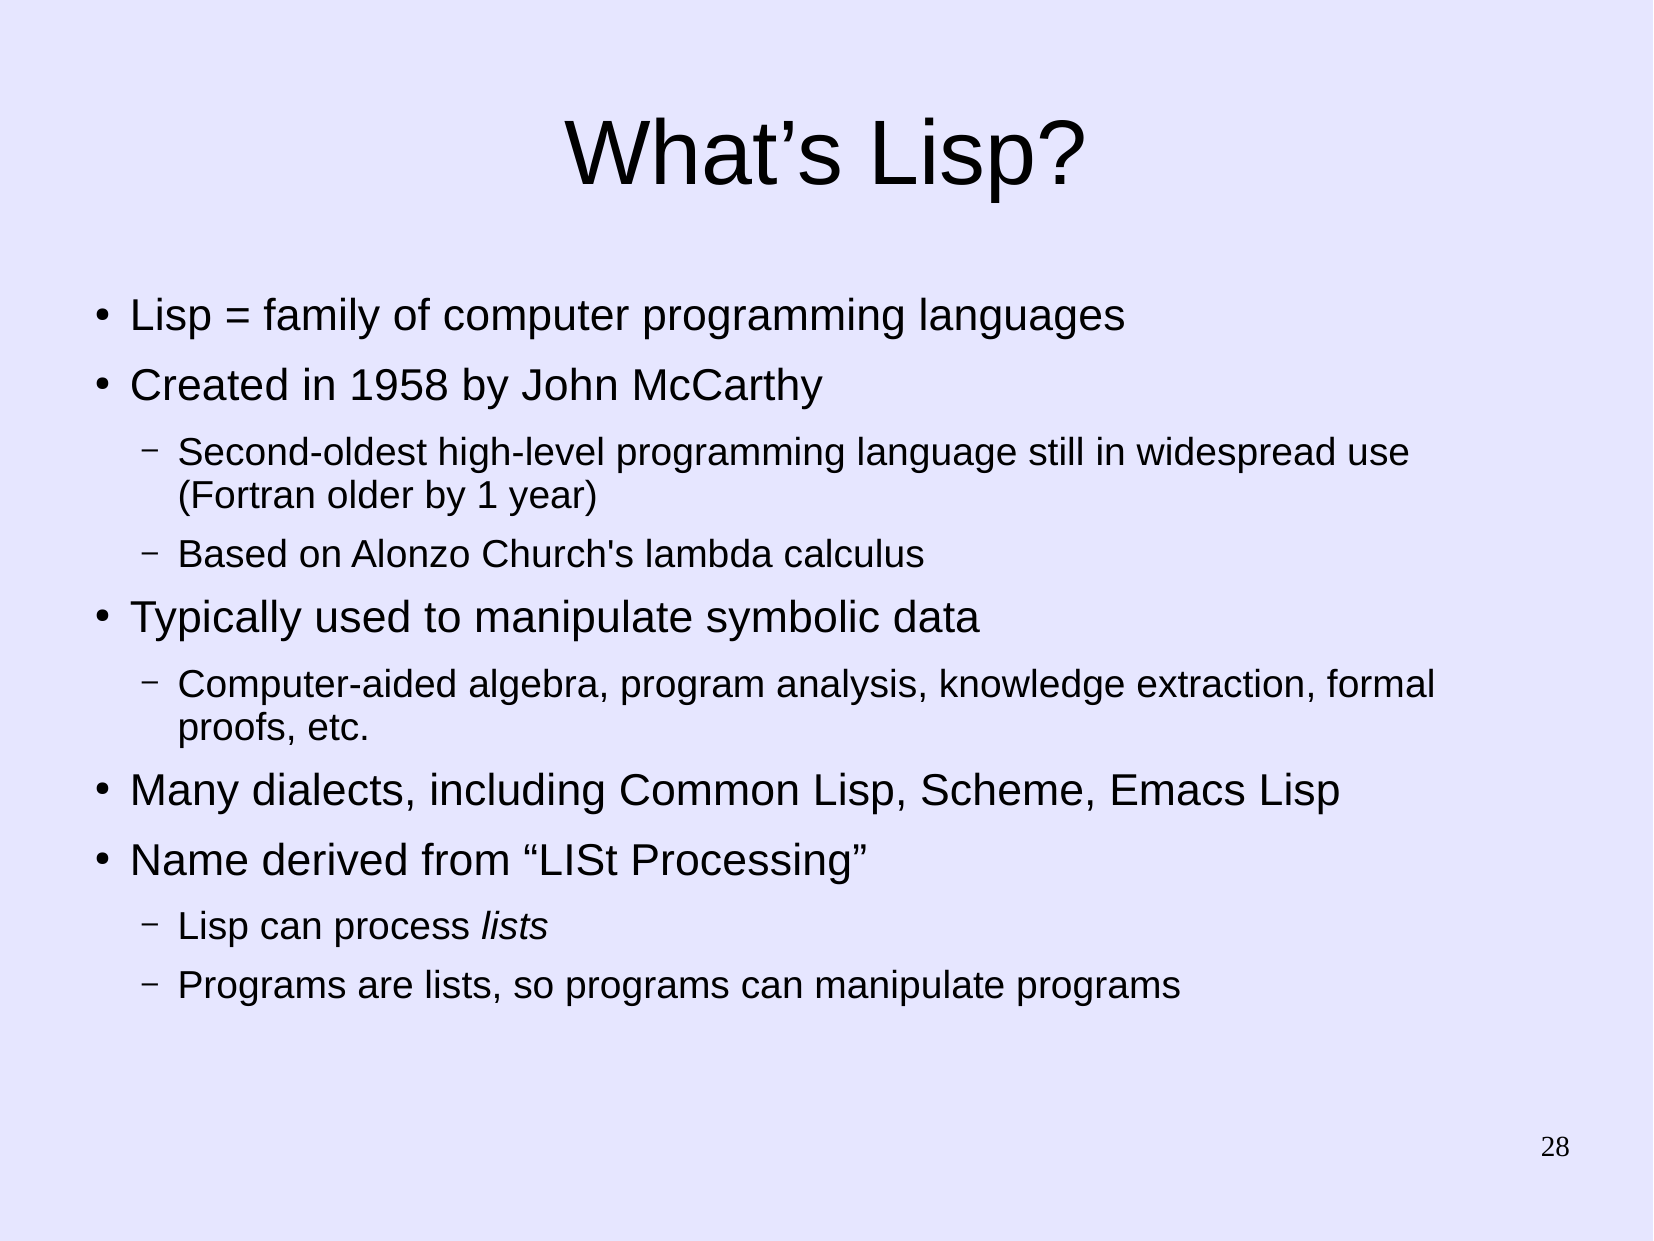

# What’s Lisp?
Lisp = family of computer programming languages
Created in 1958 by John McCarthy
Second-oldest high-level programming language still in widespread use
(Fortran older by 1 year)
Based on Alonzo Church's lambda calculus
Typically used to manipulate symbolic data
Computer-aided algebra, program analysis, knowledge extraction, formal proofs, etc.
Many dialects, including Common Lisp, Scheme, Emacs Lisp
Name derived from “LISt Processing”
Lisp can process lists
Programs are lists, so programs can manipulate programs
28